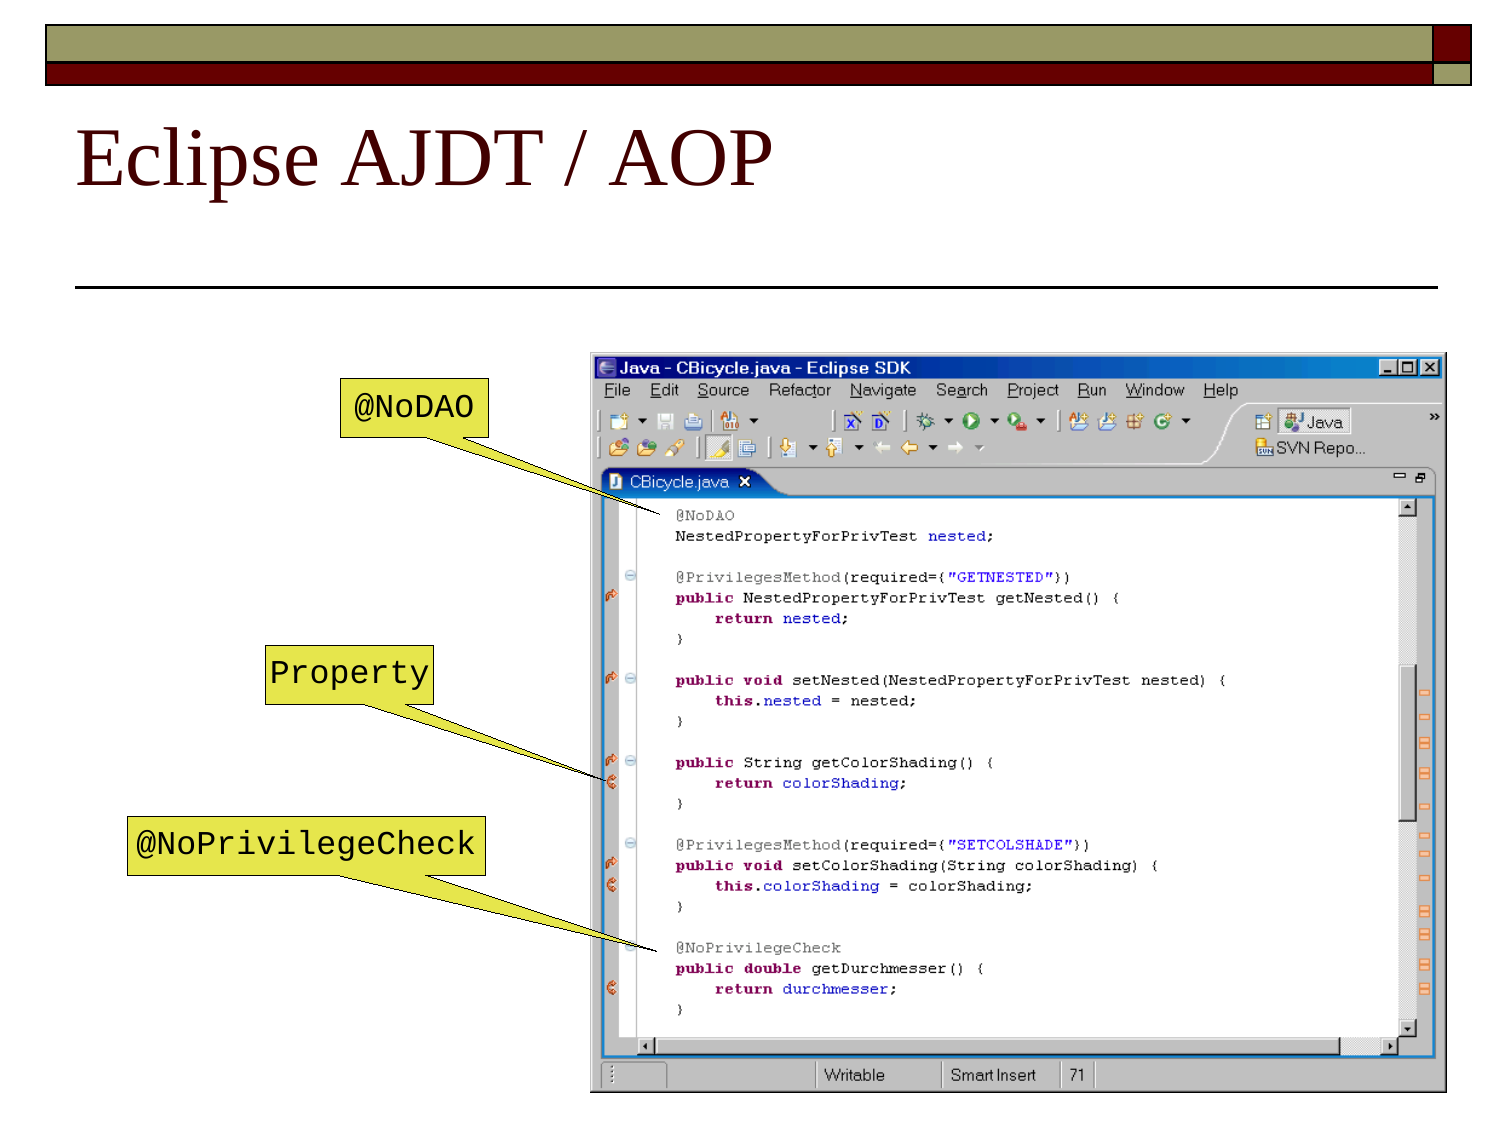

# Eclipse AJDT / AOP
@NoDAO
Property
@NoPrivilegeCheck